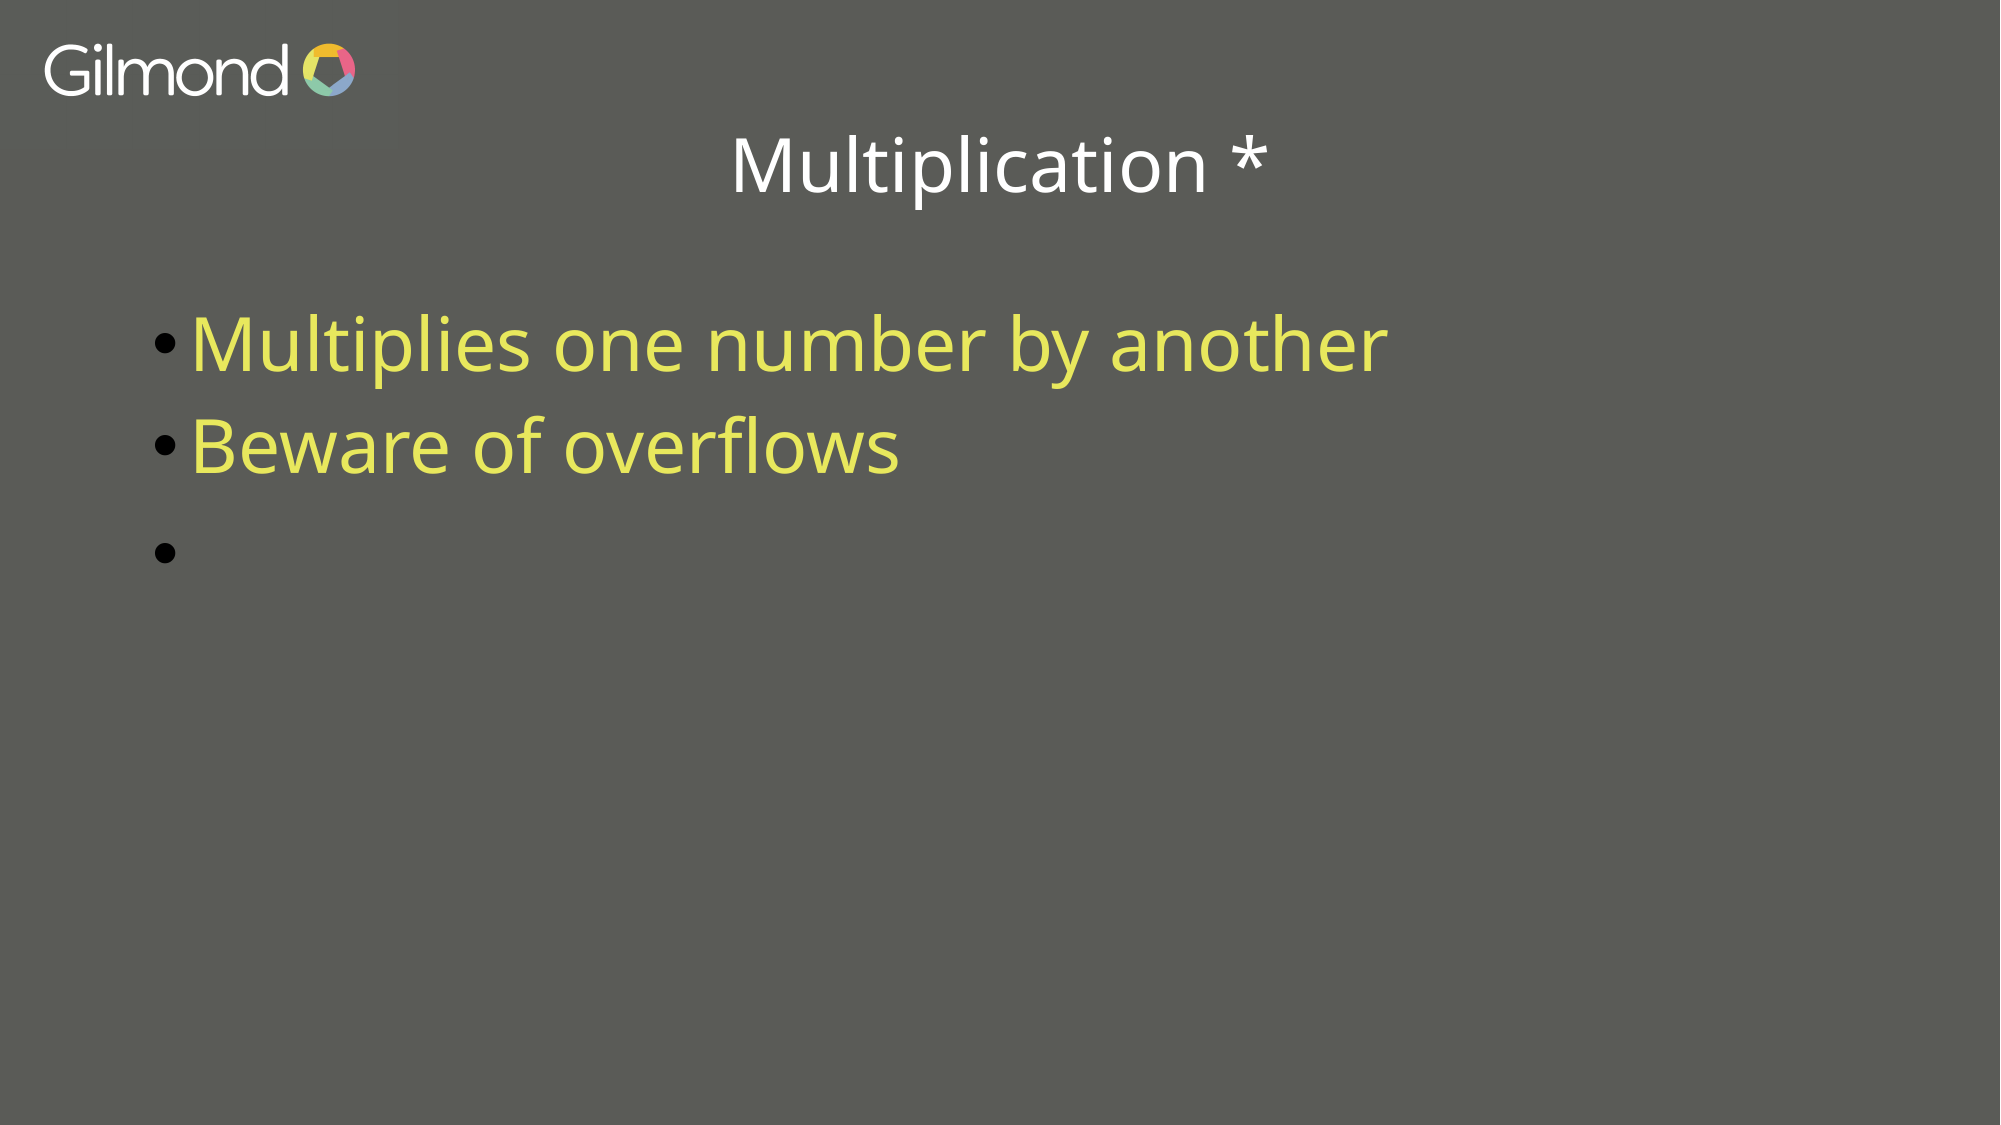

# Multiplication *
Multiplies one number by another
Beware of overflows